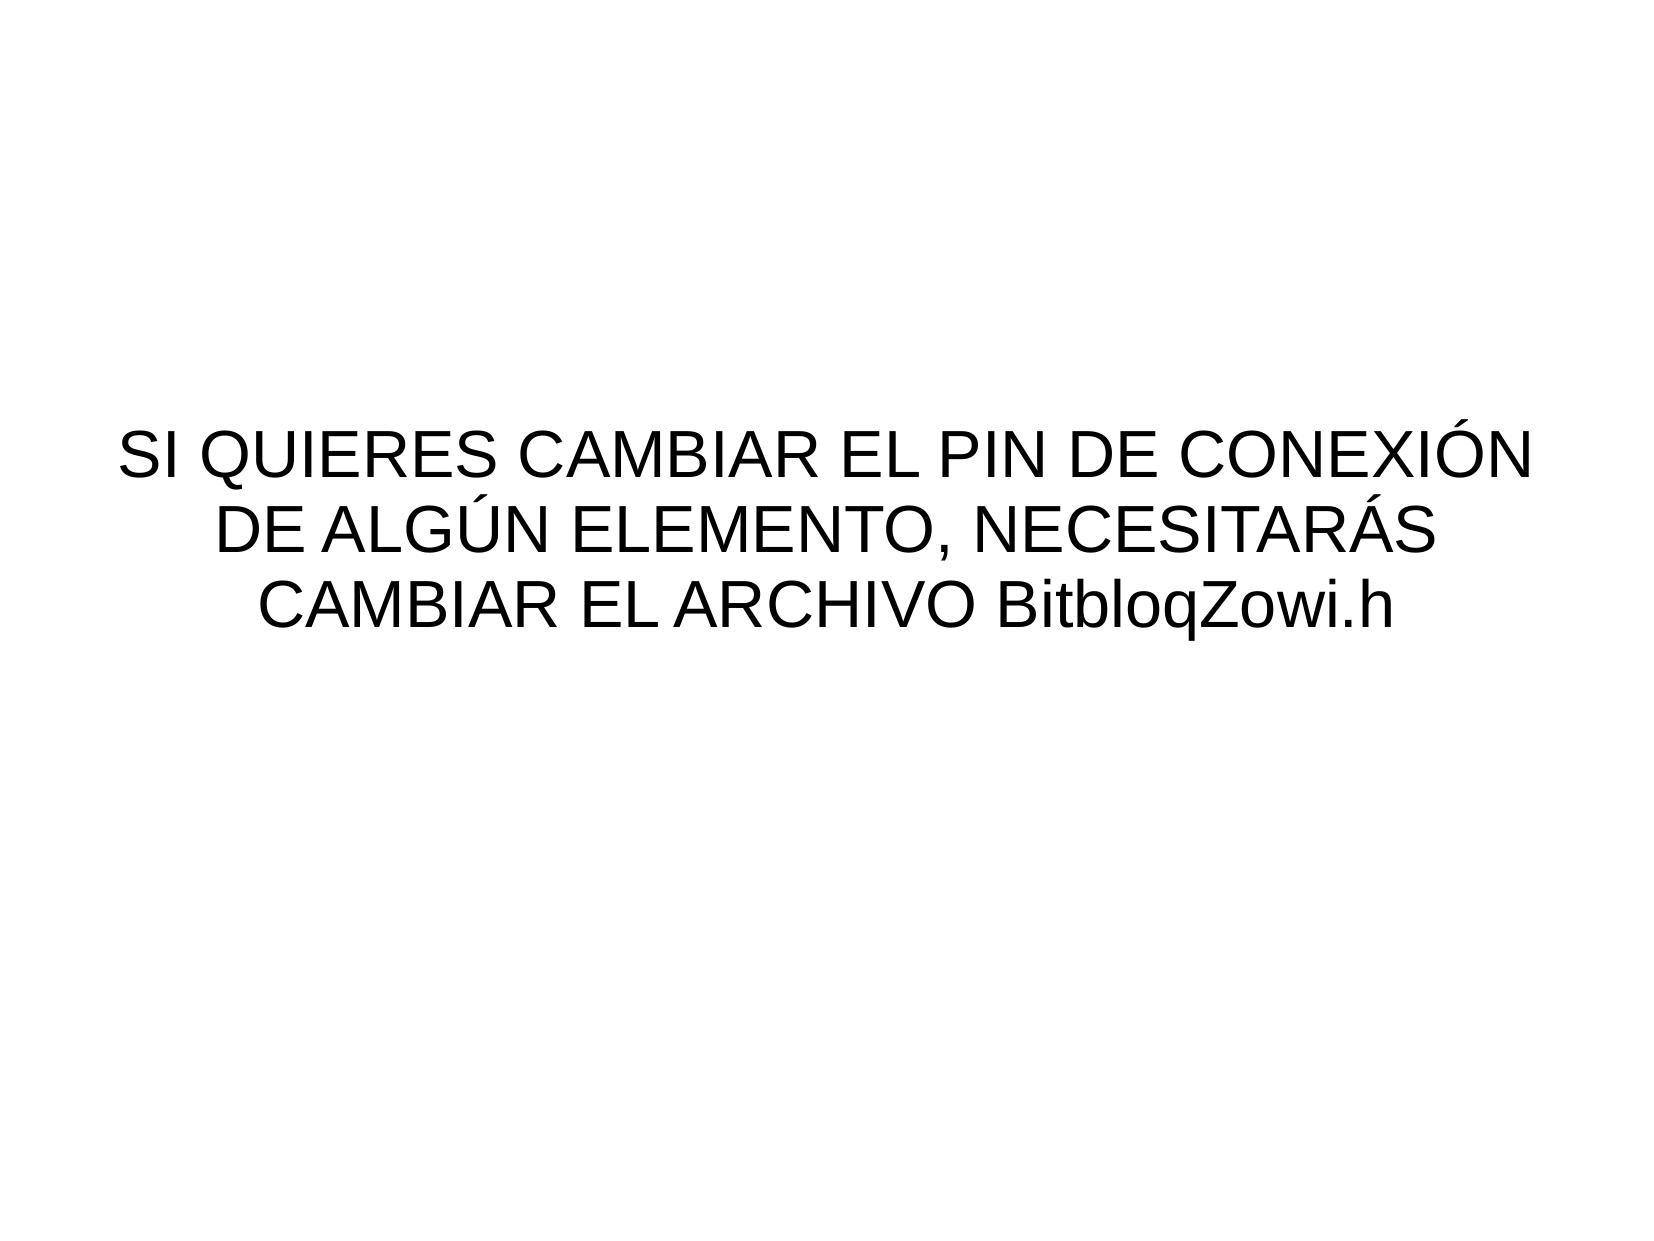

# SI QUIERES CAMBIAR EL PIN DE CONEXIÓN DE ALGÚN ELEMENTO, NECESITARÁS CAMBIAR EL ARCHIVO BitbloqZowi.h